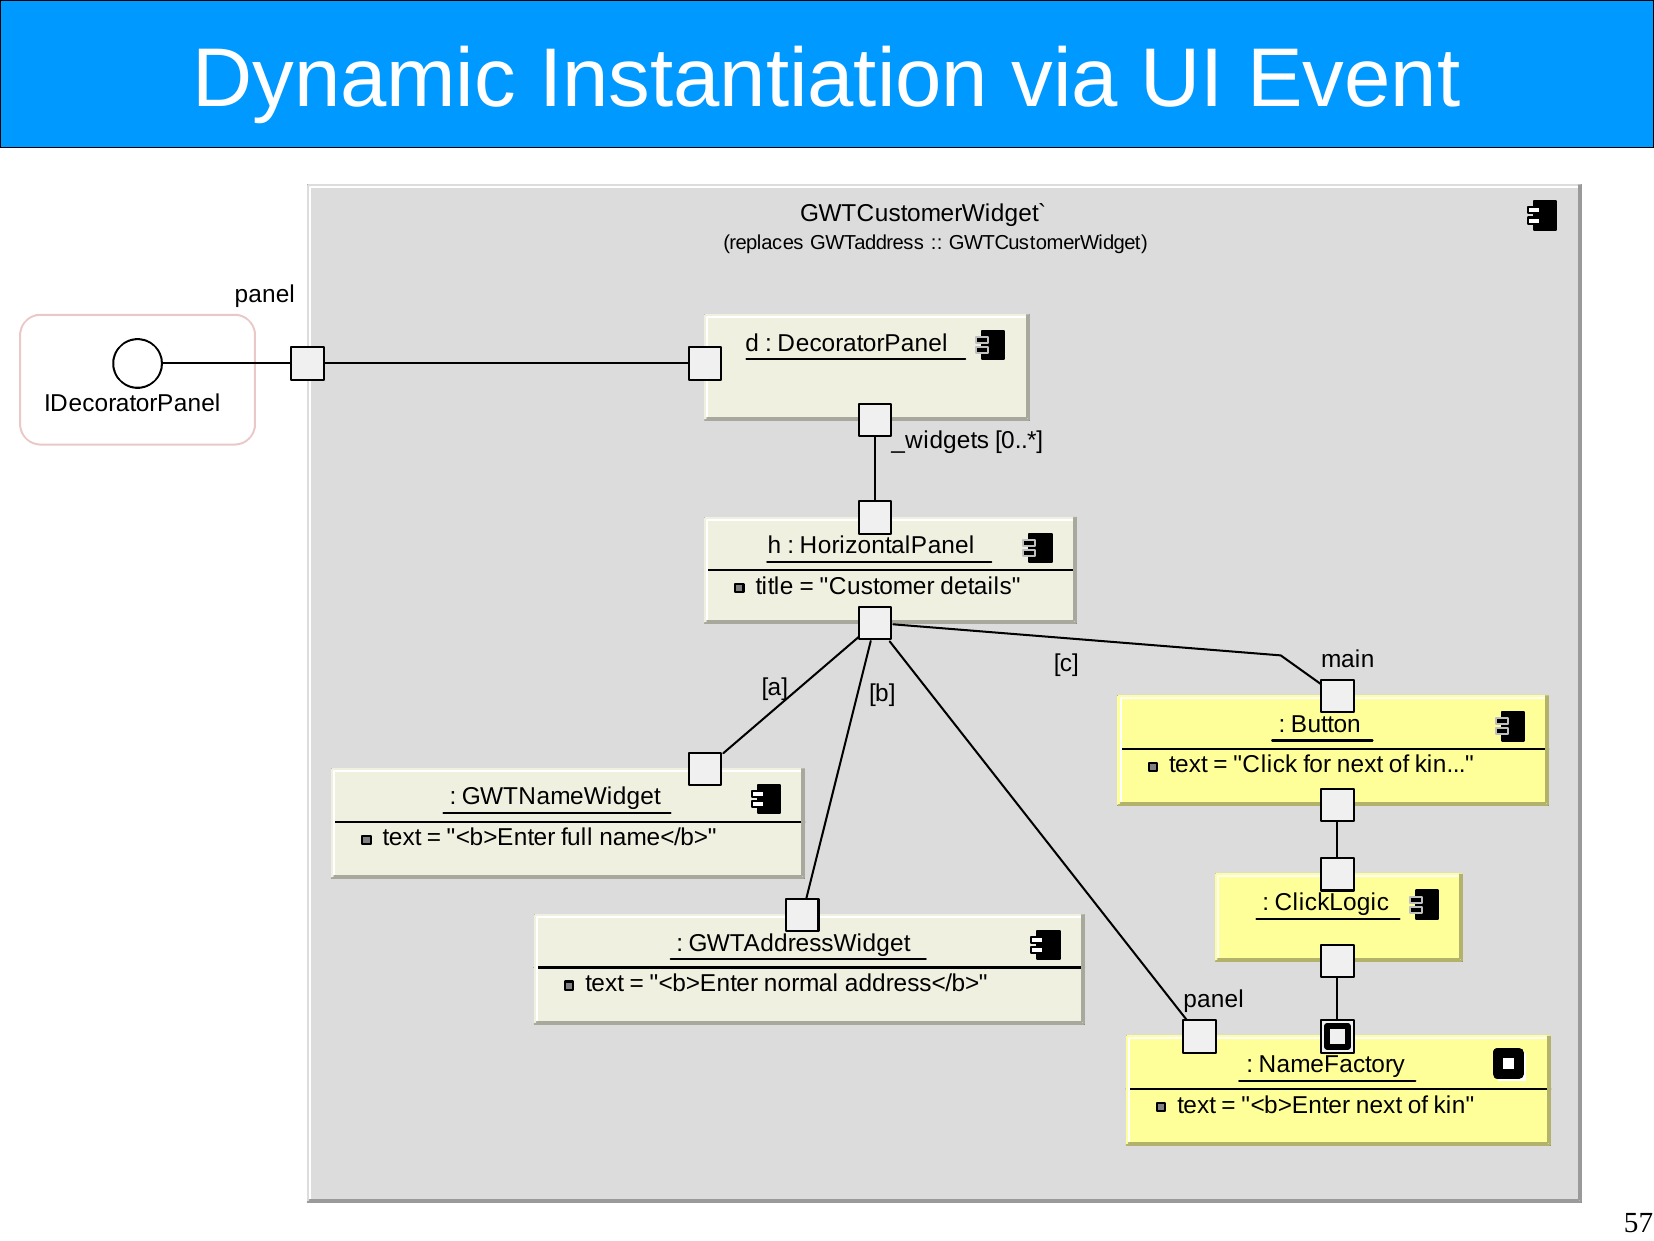

# Dynamic Instantiation via UI Event
57